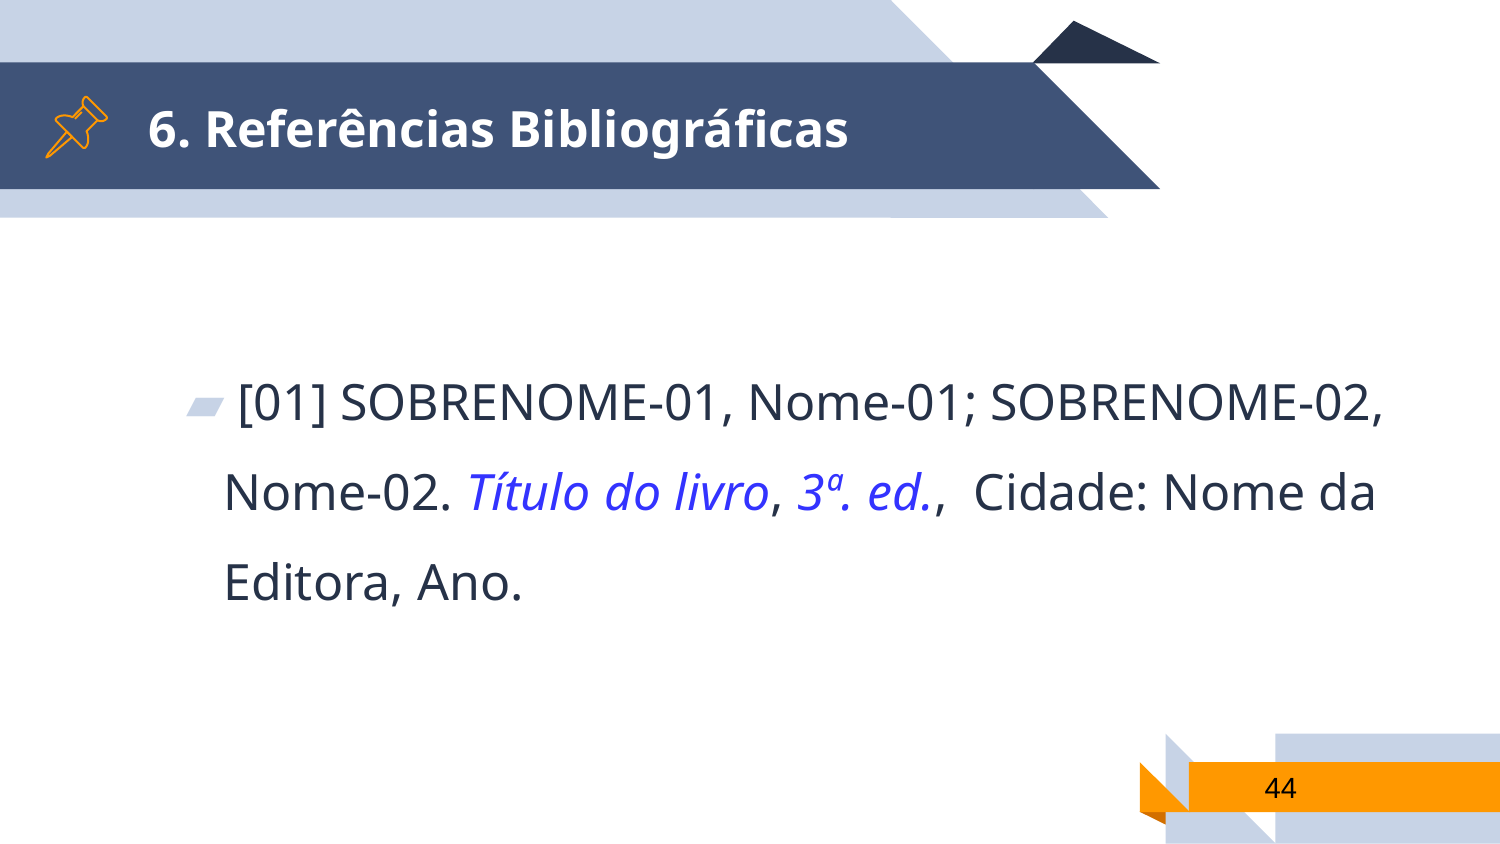

# 6. Referências Bibliográficas
 [01] SOBRENOME-01, Nome-01; SOBRENOME-02, Nome-02. Título do livro, 3ª. ed., Cidade: Nome da Editora, Ano.